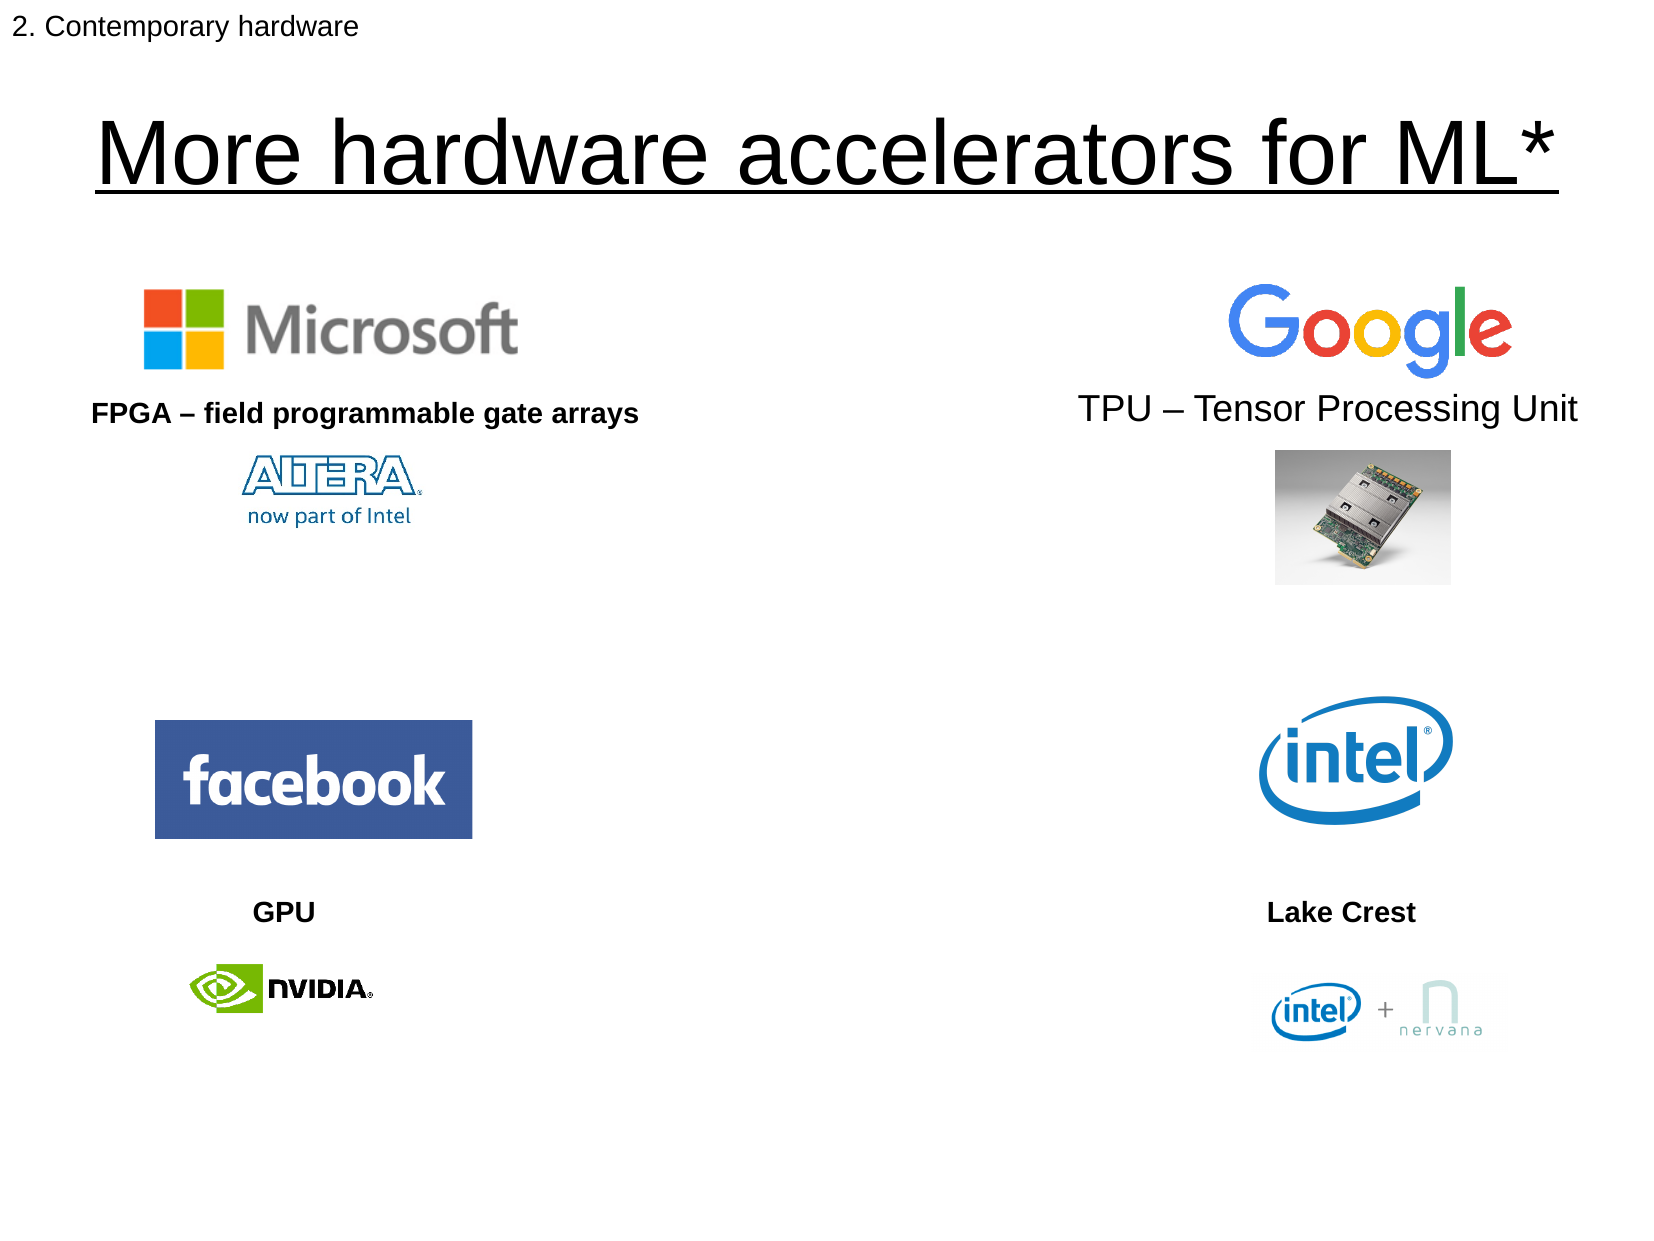

2. Contemporary hardware
# More hardware accelerators for ML*
TPU – Tensor Processing Unit
FPGA – field programmable gate arrays
GPU
Lake Crest